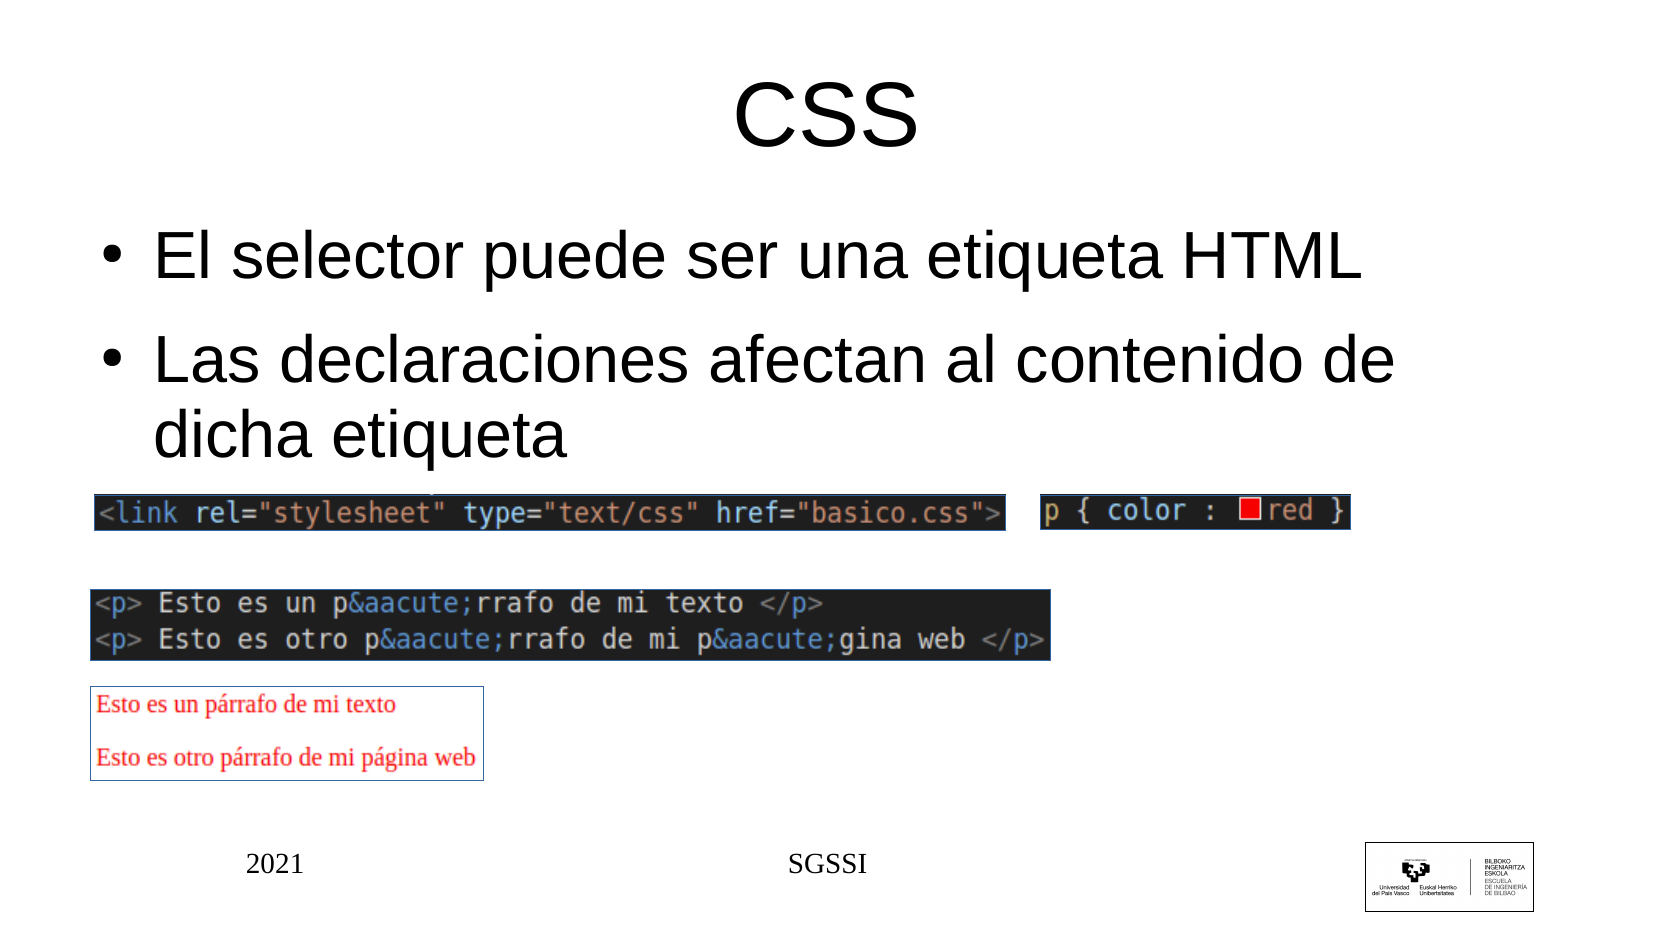

# CSS
El selector puede ser una etiqueta HTML
Las declaraciones afectan al contenido de dicha etiqueta